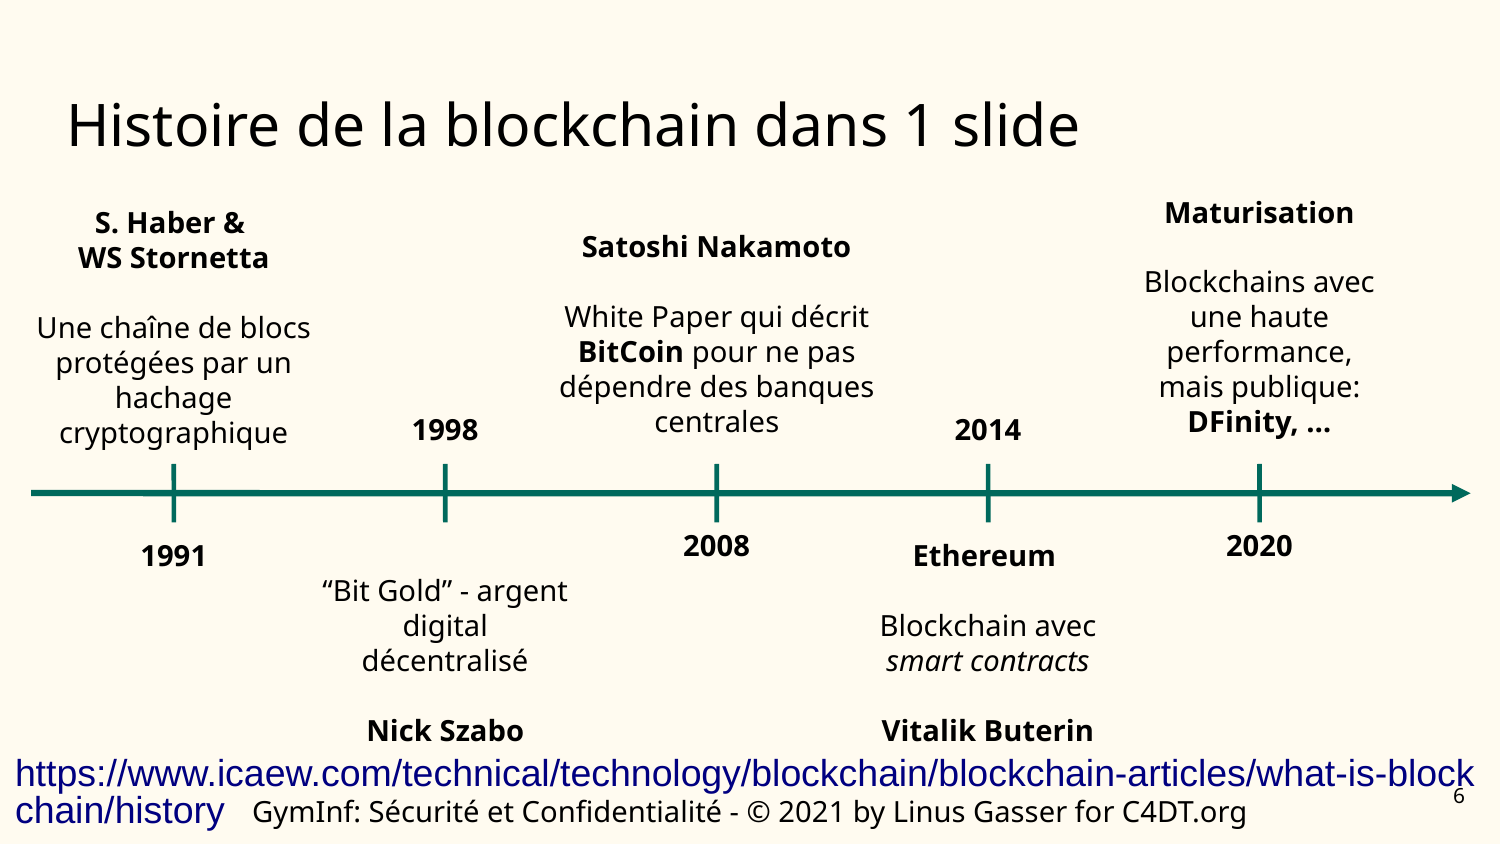

# Histoire de la blockchain dans 1 slide
Satoshi Nakamoto
White Paper qui décrit BitCoin pour ne pas dépendre des banques centrales
2008
Maturisation
Blockchains avec une haute performance, mais publique: DFinity, …
2020
S. Haber &
WS Stornetta
Une chaîne de blocs protégées par un hachage cryptographique
1991
1998
“Bit Gold” - argent digital décentralisé
Nick Szabo
2014
Ethereum
Blockchain avec smart contracts
Vitalik Buterin
https://www.icaew.com/technical/technology/blockchain/blockchain-articles/what-is-blockchain/history